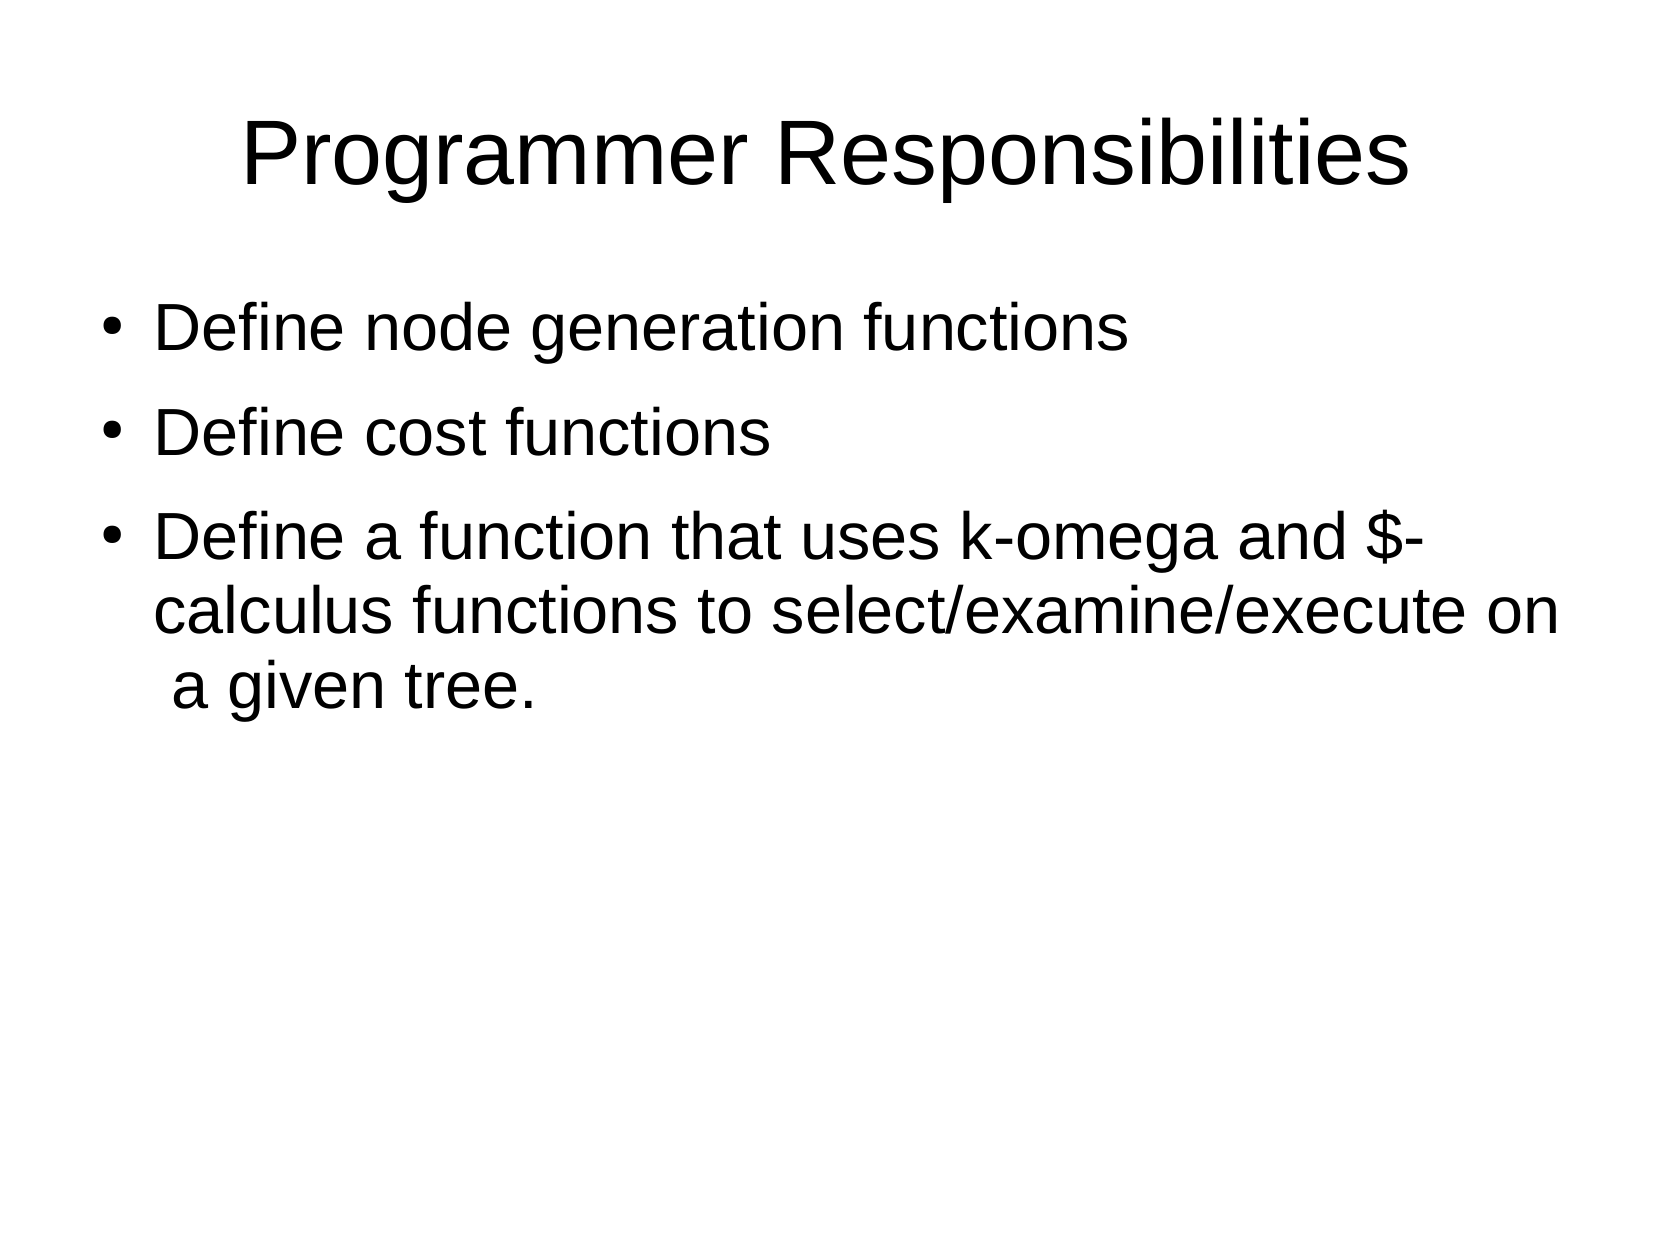

# Programmer Responsibilities
Define node generation functions
Define cost functions
Define a function that uses k-omega and $-calculus functions to select/examine/execute on a given tree.